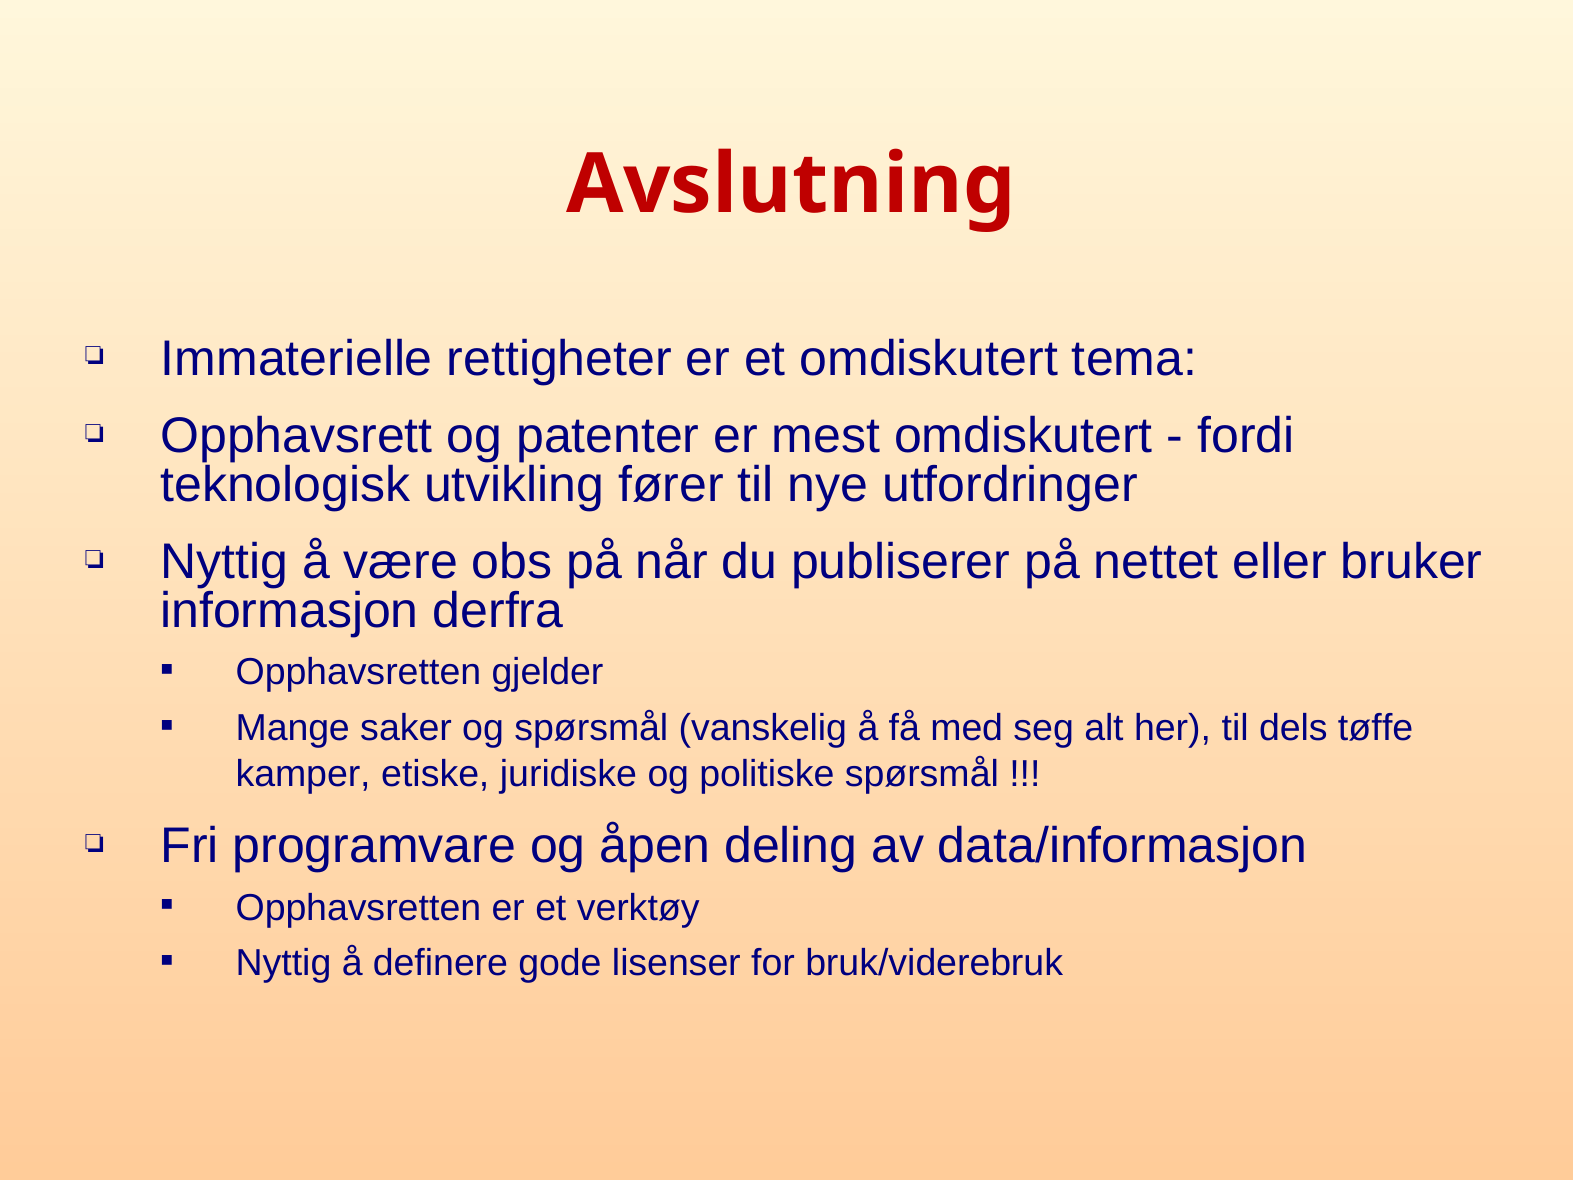

# Avslutning
Immaterielle rettigheter er et omdiskutert tema:
Opphavsrett og patenter er mest omdiskutert - fordi teknologisk utvikling fører til nye utfordringer
Nyttig å være obs på når du publiserer på nettet eller bruker informasjon derfra
Opphavsretten gjelder
Mange saker og spørsmål (vanskelig å få med seg alt her), til dels tøffe kamper, etiske, juridiske og politiske spørsmål !!!
Fri programvare og åpen deling av data/informasjon
Opphavsretten er et verktøy
Nyttig å definere gode lisenser for bruk/viderebruk